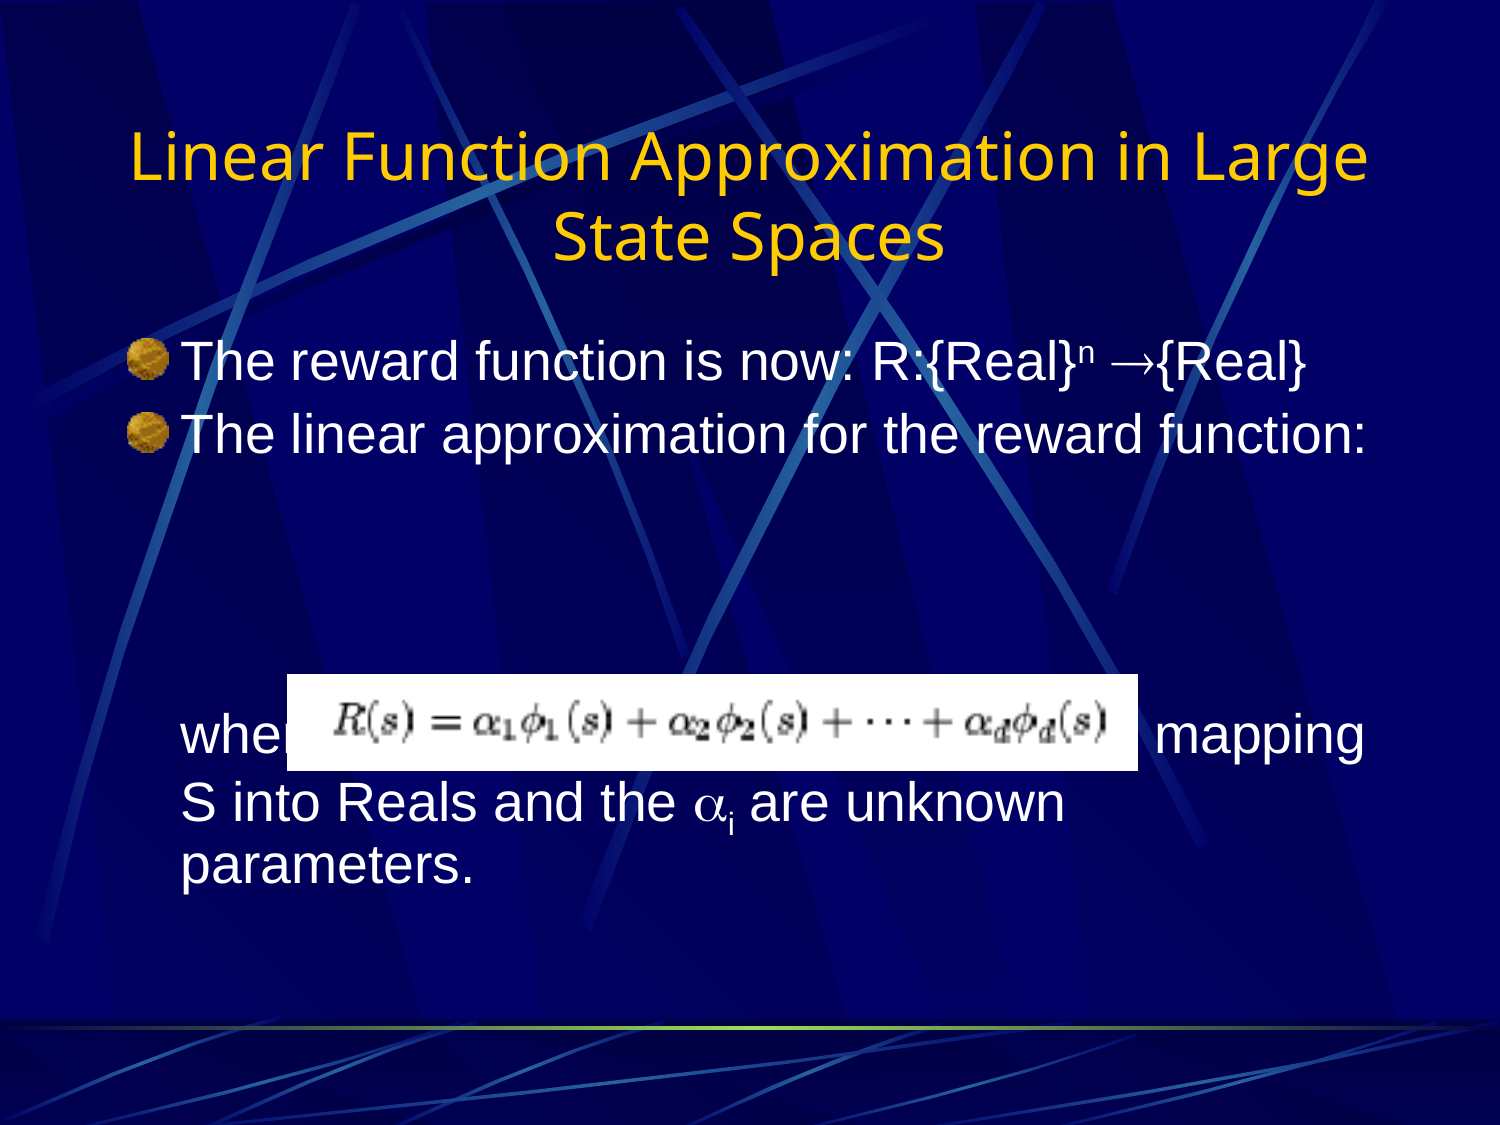

# Linear Function Approximation in Large State Spaces
The reward function is now: R:{Real}n{Real}
The linear approximation for the reward function:
	where 1,.., d are known basis function mapping S into Reals and the i are unknown parameters.